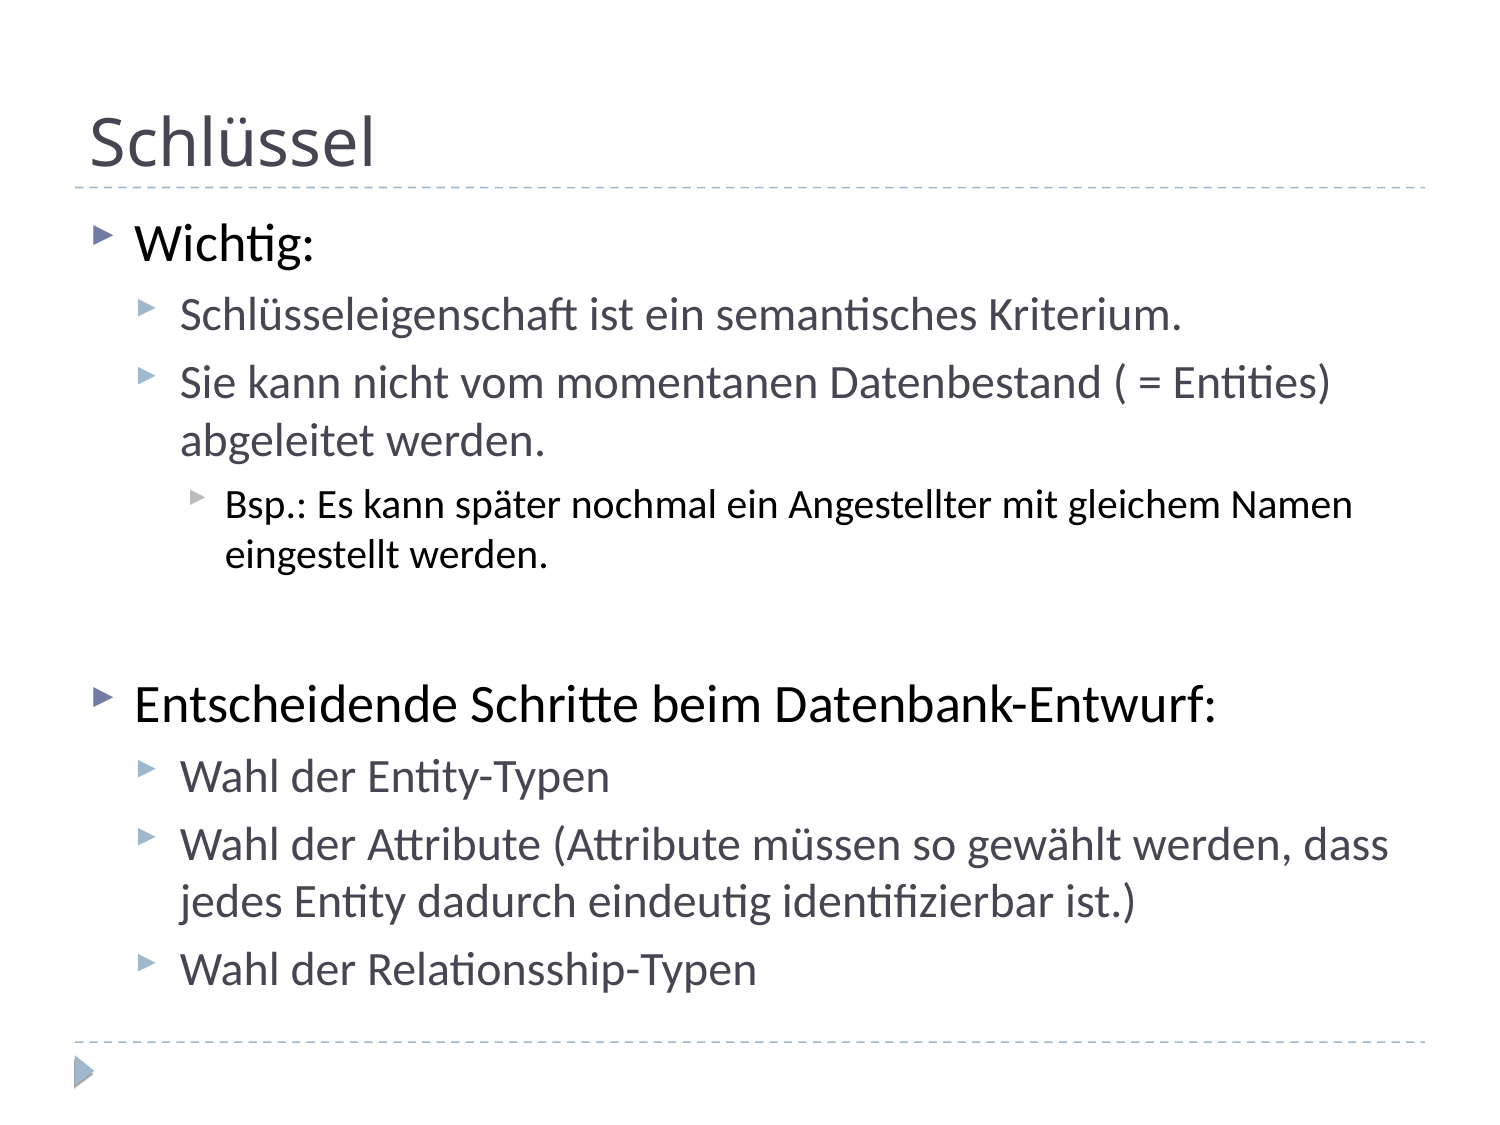

# Schlüssel
Wichtig:
Schlüsseleigenschaft ist ein semantisches Kriterium.
Sie kann nicht vom momentanen Datenbestand ( = Entities) abgeleitet werden.
Bsp.: Es kann später nochmal ein Angestellter mit gleichem Namen eingestellt werden.
Entscheidende Schritte beim Datenbank-Entwurf:
Wahl der Entity-Typen
Wahl der Attribute (Attribute müssen so gewählt werden, dass jedes Entity dadurch eindeutig identifizierbar ist.)
Wahl der Relationsship-Typen